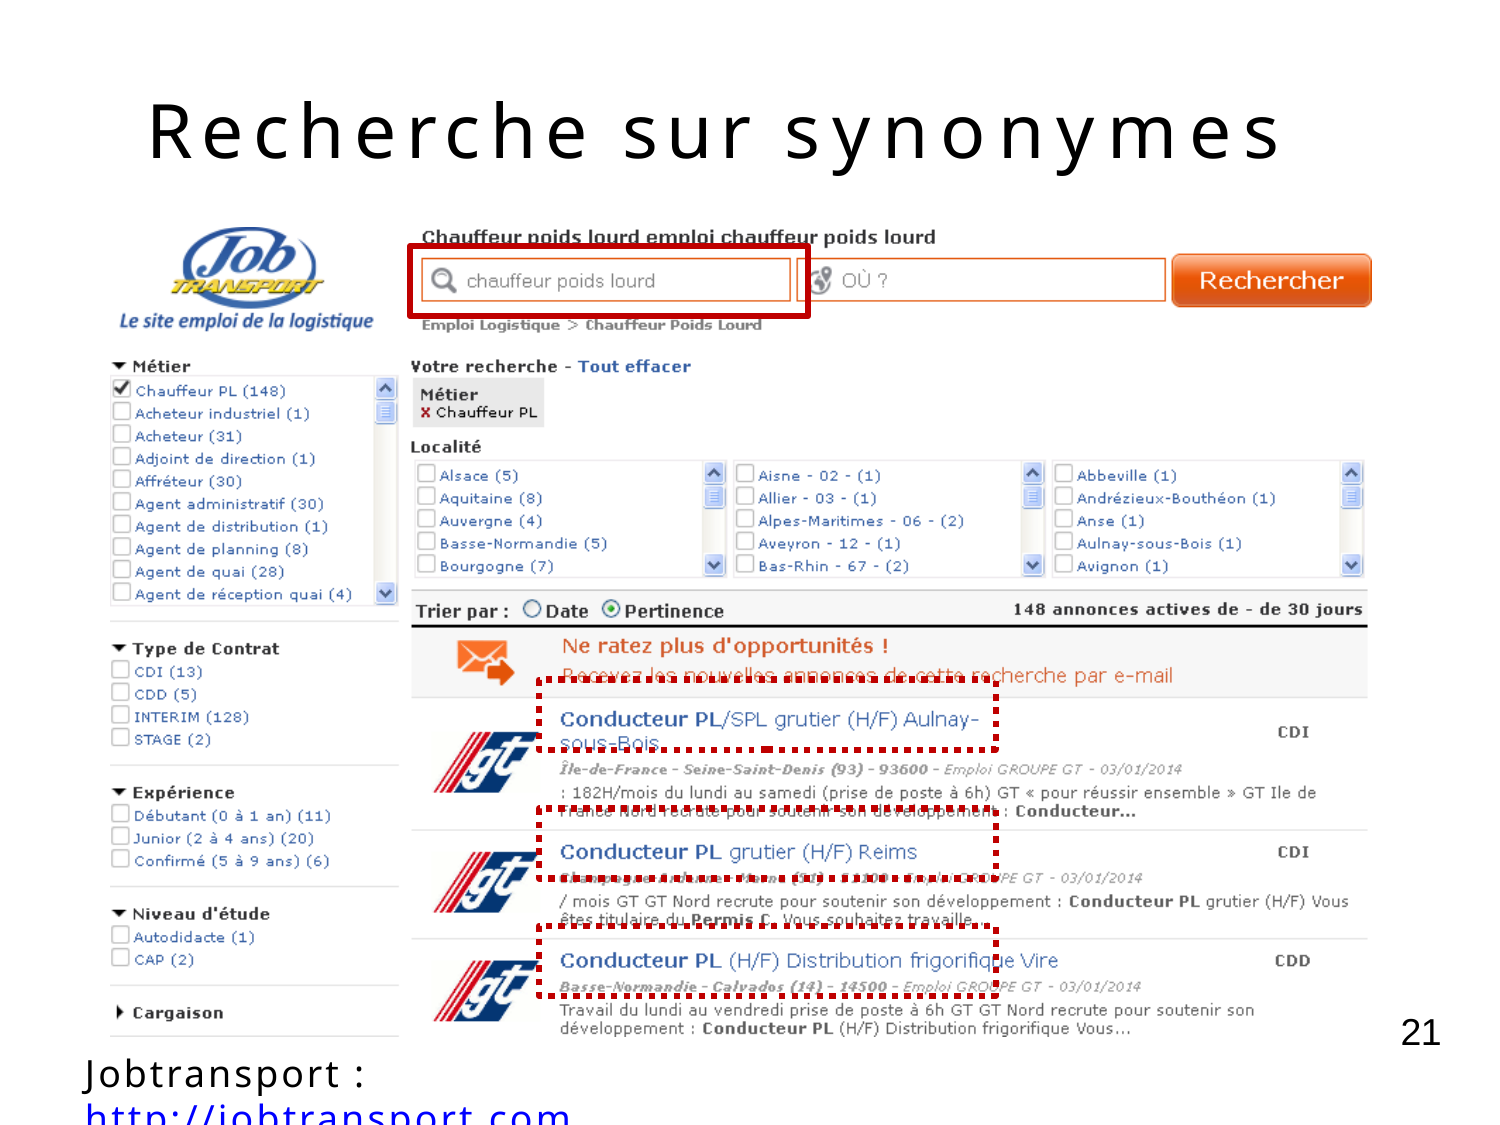

# Recherche sur synonymes
21
Jobtransport : http://jobtransport.com